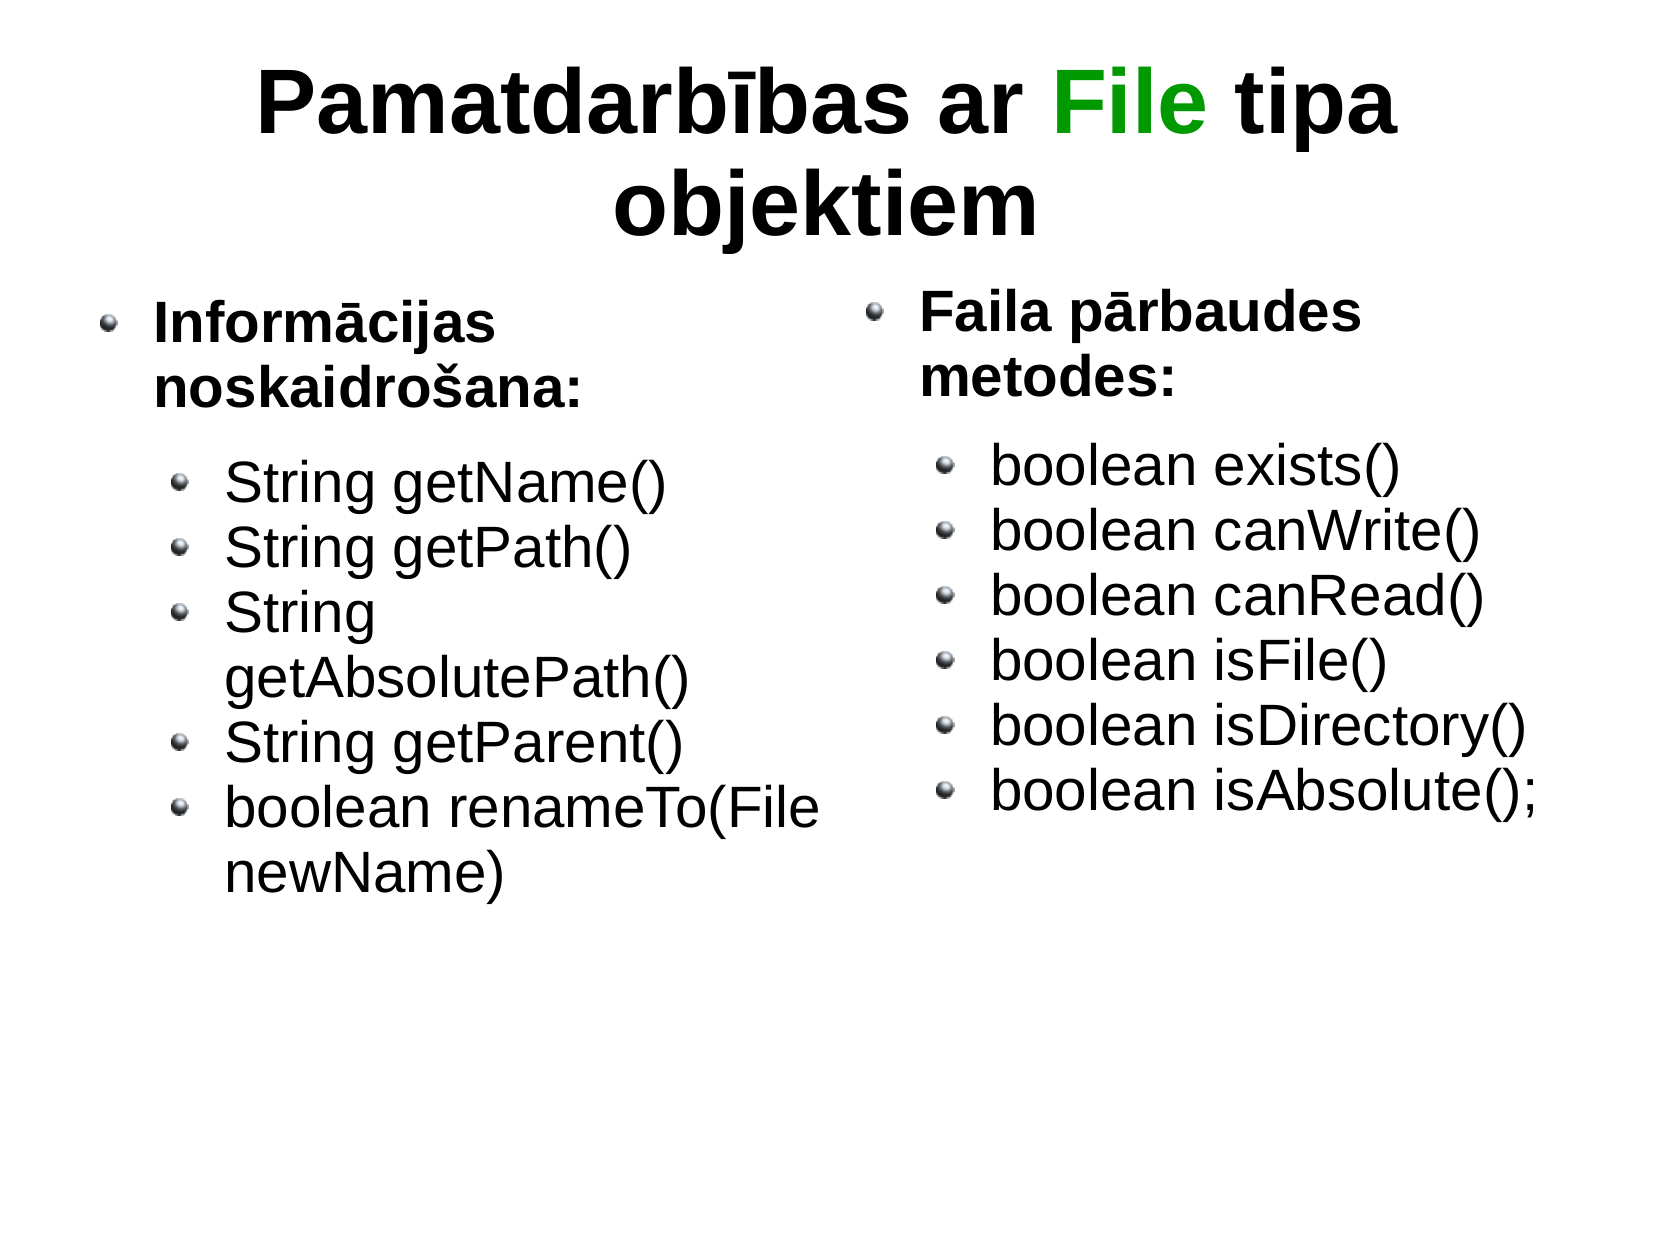

# Pamatdarbības ar File tipa objektiem
Faila pārbaudes metodes:
boolean exists()
boolean canWrite()
boolean canRead()
boolean isFile()
boolean isDirectory()
boolean isAbsolute();
Informācijas noskaidrošana:
String getName()
String getPath()
String getAbsolutePath()
String getParent()
boolean renameTo(File newName)